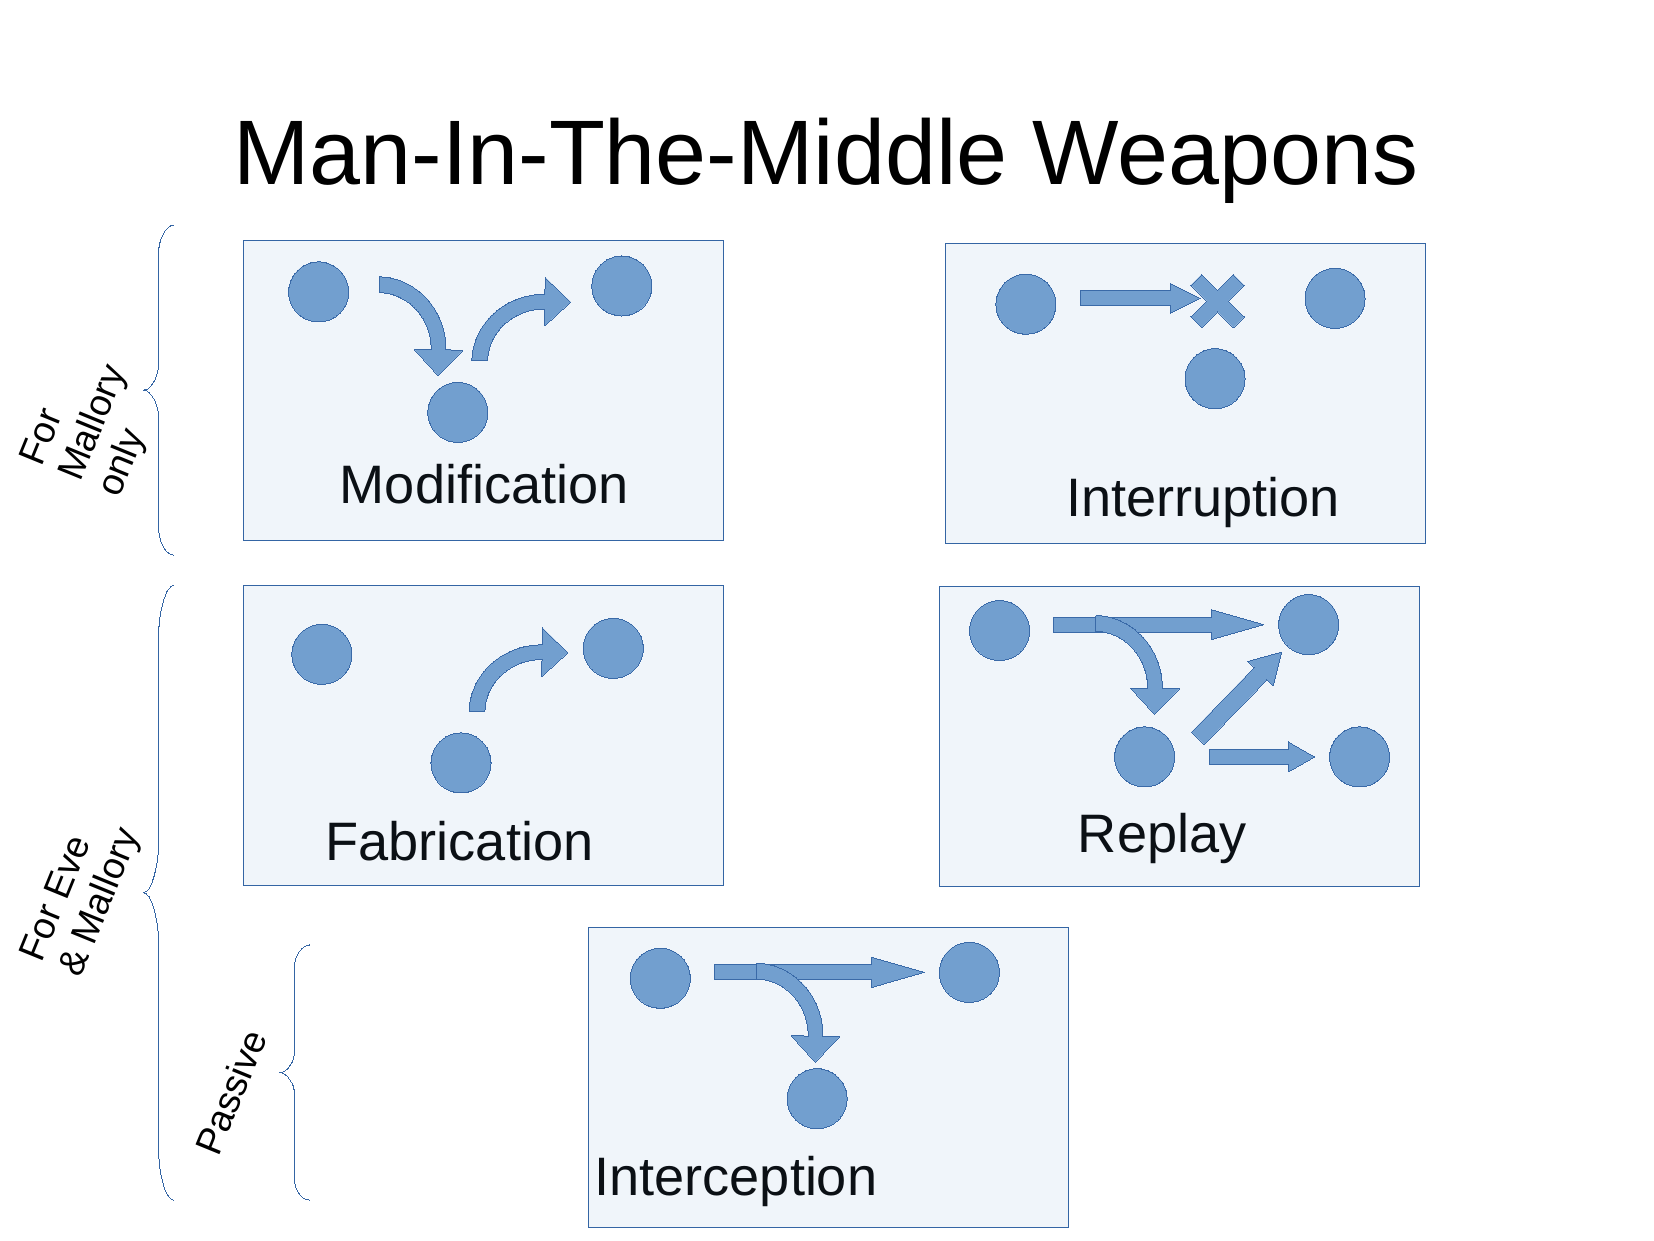

# Man-In-The-Middle Weapons
For Mallory only
Modification
Interruption
Replay
Fabrication
For Eve
& Mallory
Passive
Interception